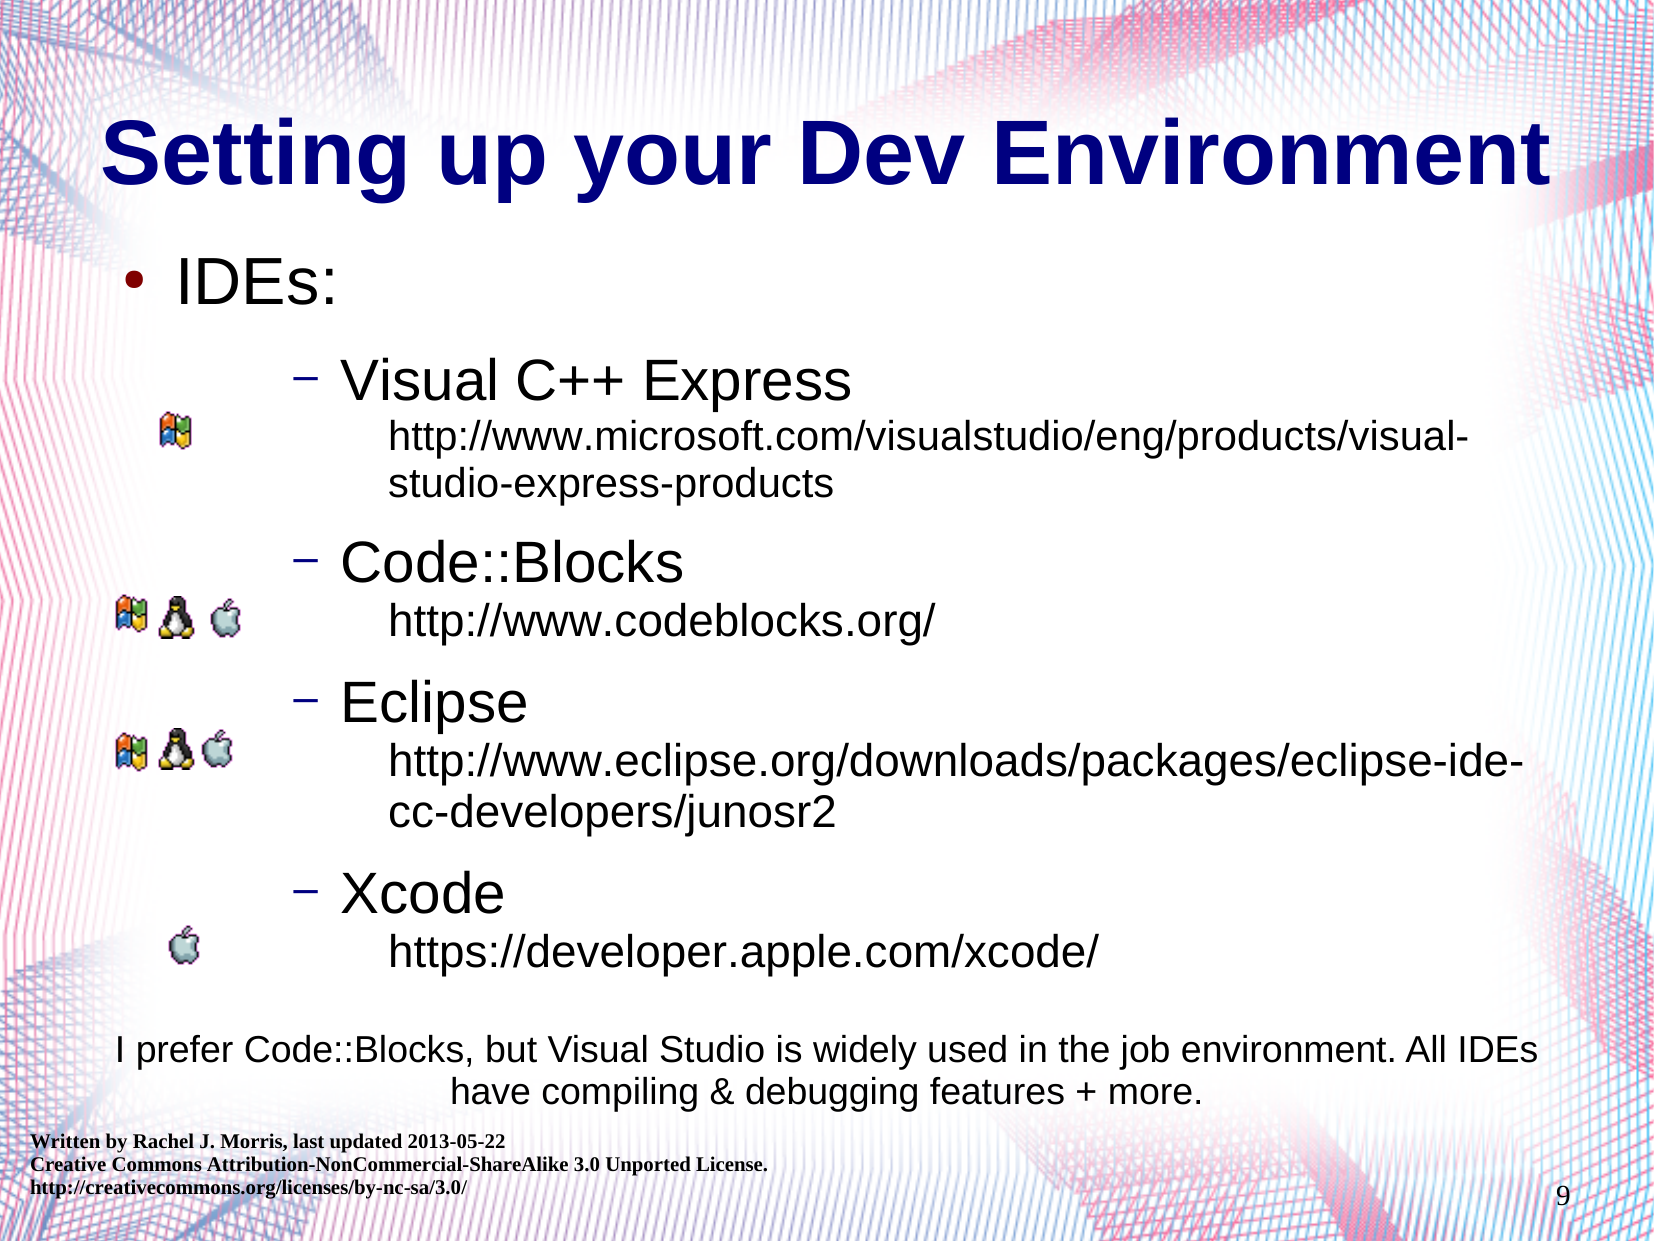

# Setting up your Dev Environment
IDEs:
Visual C++ Express
http://www.microsoft.com/visualstudio/eng/products/visual-studio-express-products
Code::Blocks
http://www.codeblocks.org/
Eclipse
http://www.eclipse.org/downloads/packages/eclipse-ide-cc-developers/junosr2
Xcode
https://developer.apple.com/xcode/
I prefer Code::Blocks, but Visual Studio is widely used in the job environment. All IDEs have compiling & debugging features + more.
9